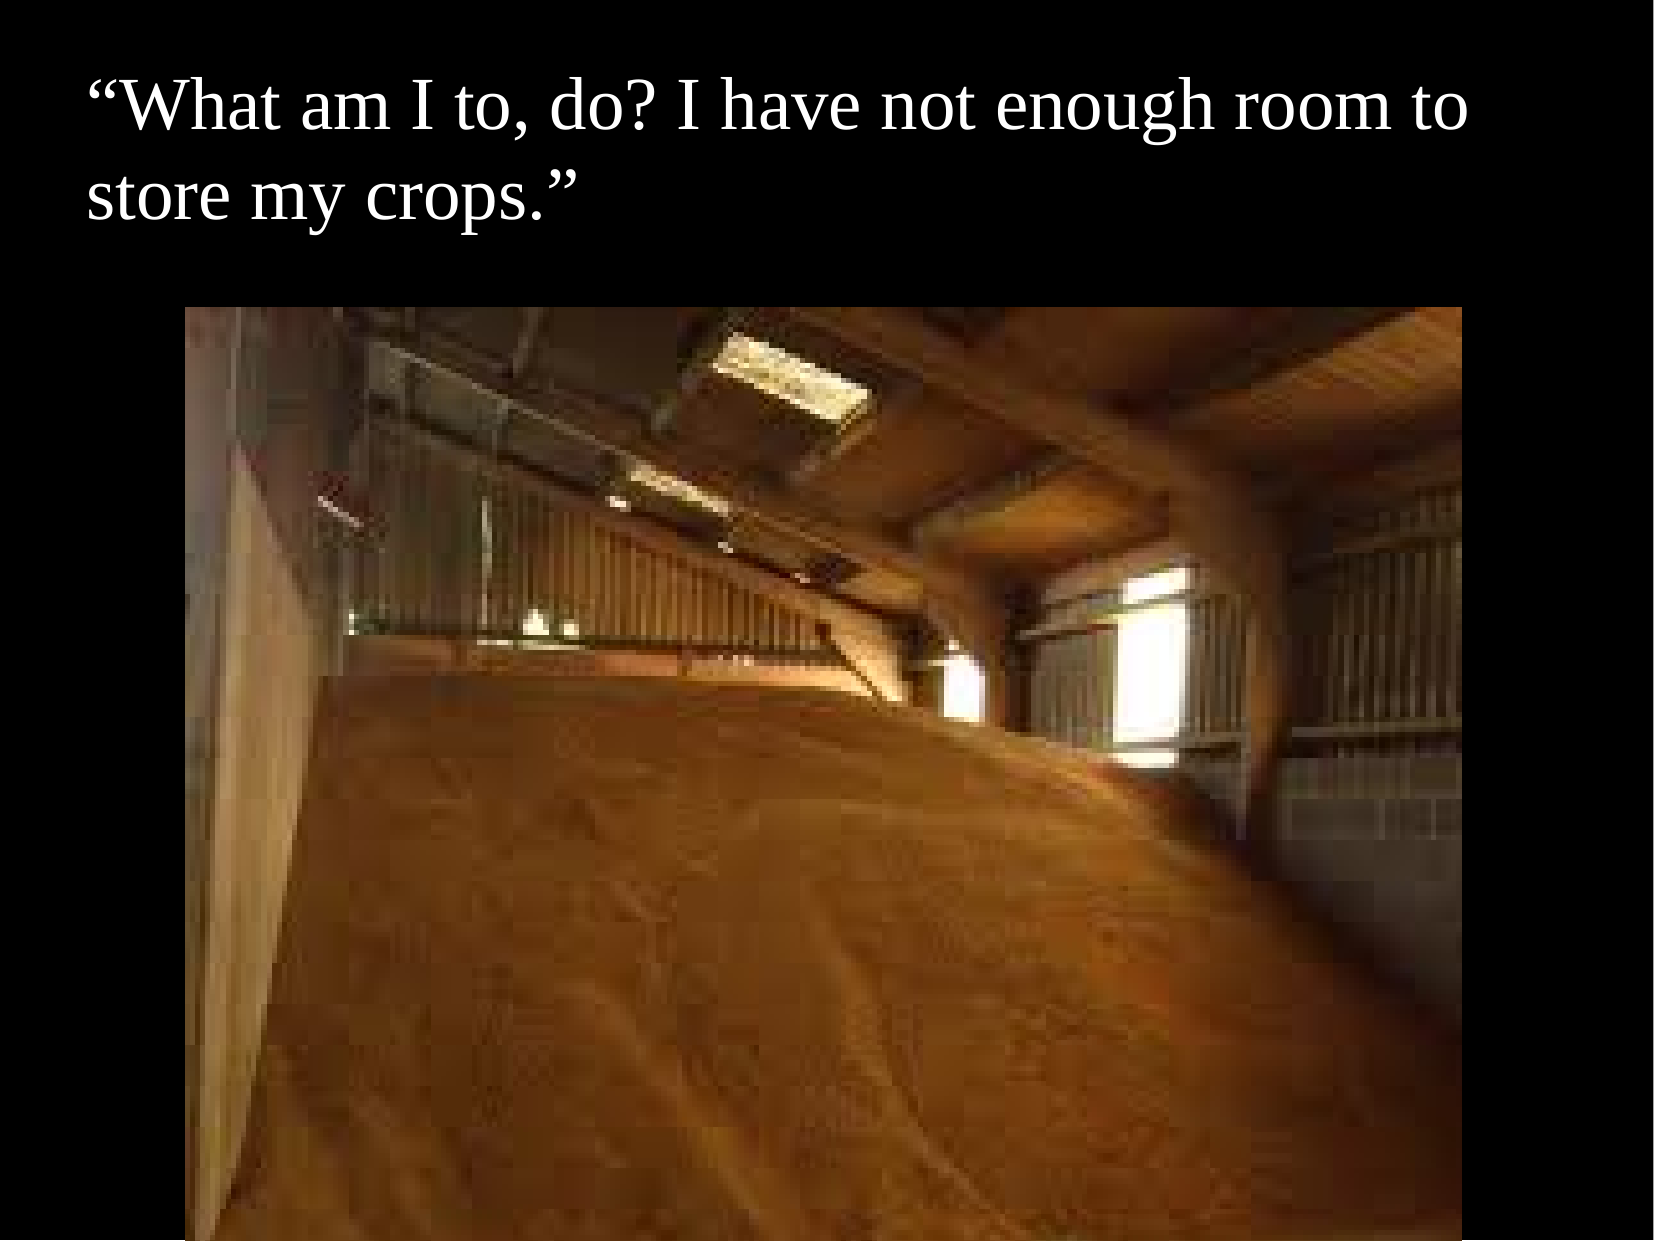

“What am I to, do? I have not enough room to store my crops.”